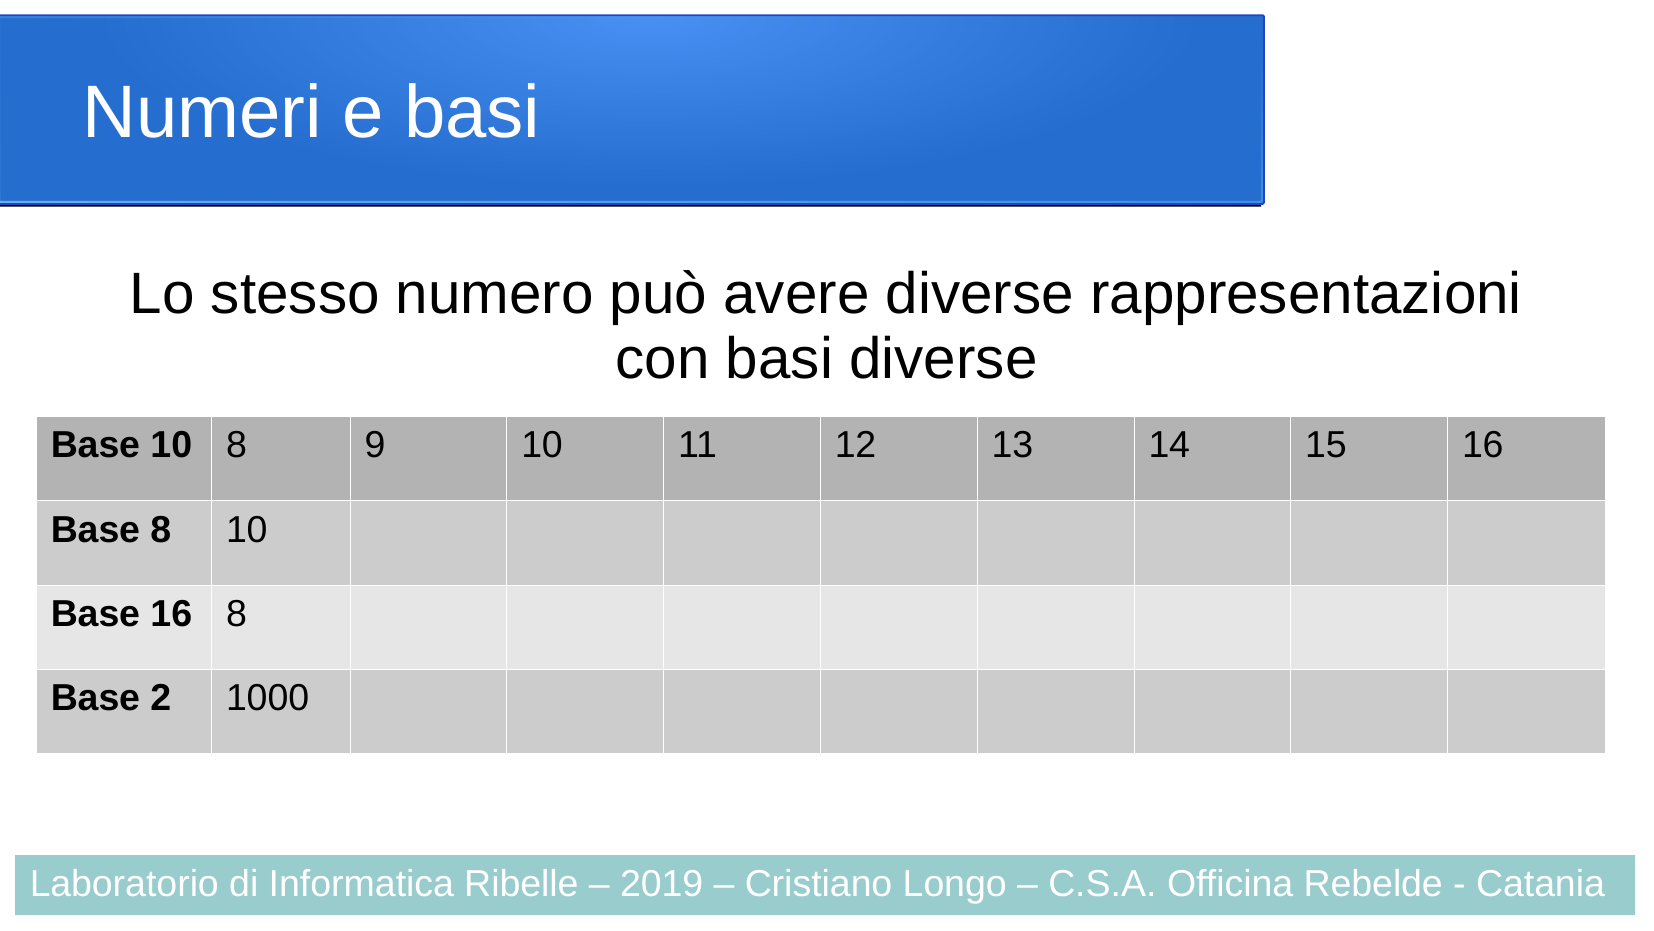

# Numeri e basi
Lo stesso numero può avere diverse rappresentazioni con basi diverse
| Base 10 | 8 | 9 | 10 | 11 | 12 | 13 | 14 | 15 | 16 |
| --- | --- | --- | --- | --- | --- | --- | --- | --- | --- |
| Base 8 | 10 | | | | | | | | |
| Base 16 | 8 | | | | | | | | |
| Base 2 | 1000 | | | | | | | | |
Laboratorio di Informatica Ribelle – 2019 – Cristiano Longo – C.S.A. Officina Rebelde - Catania